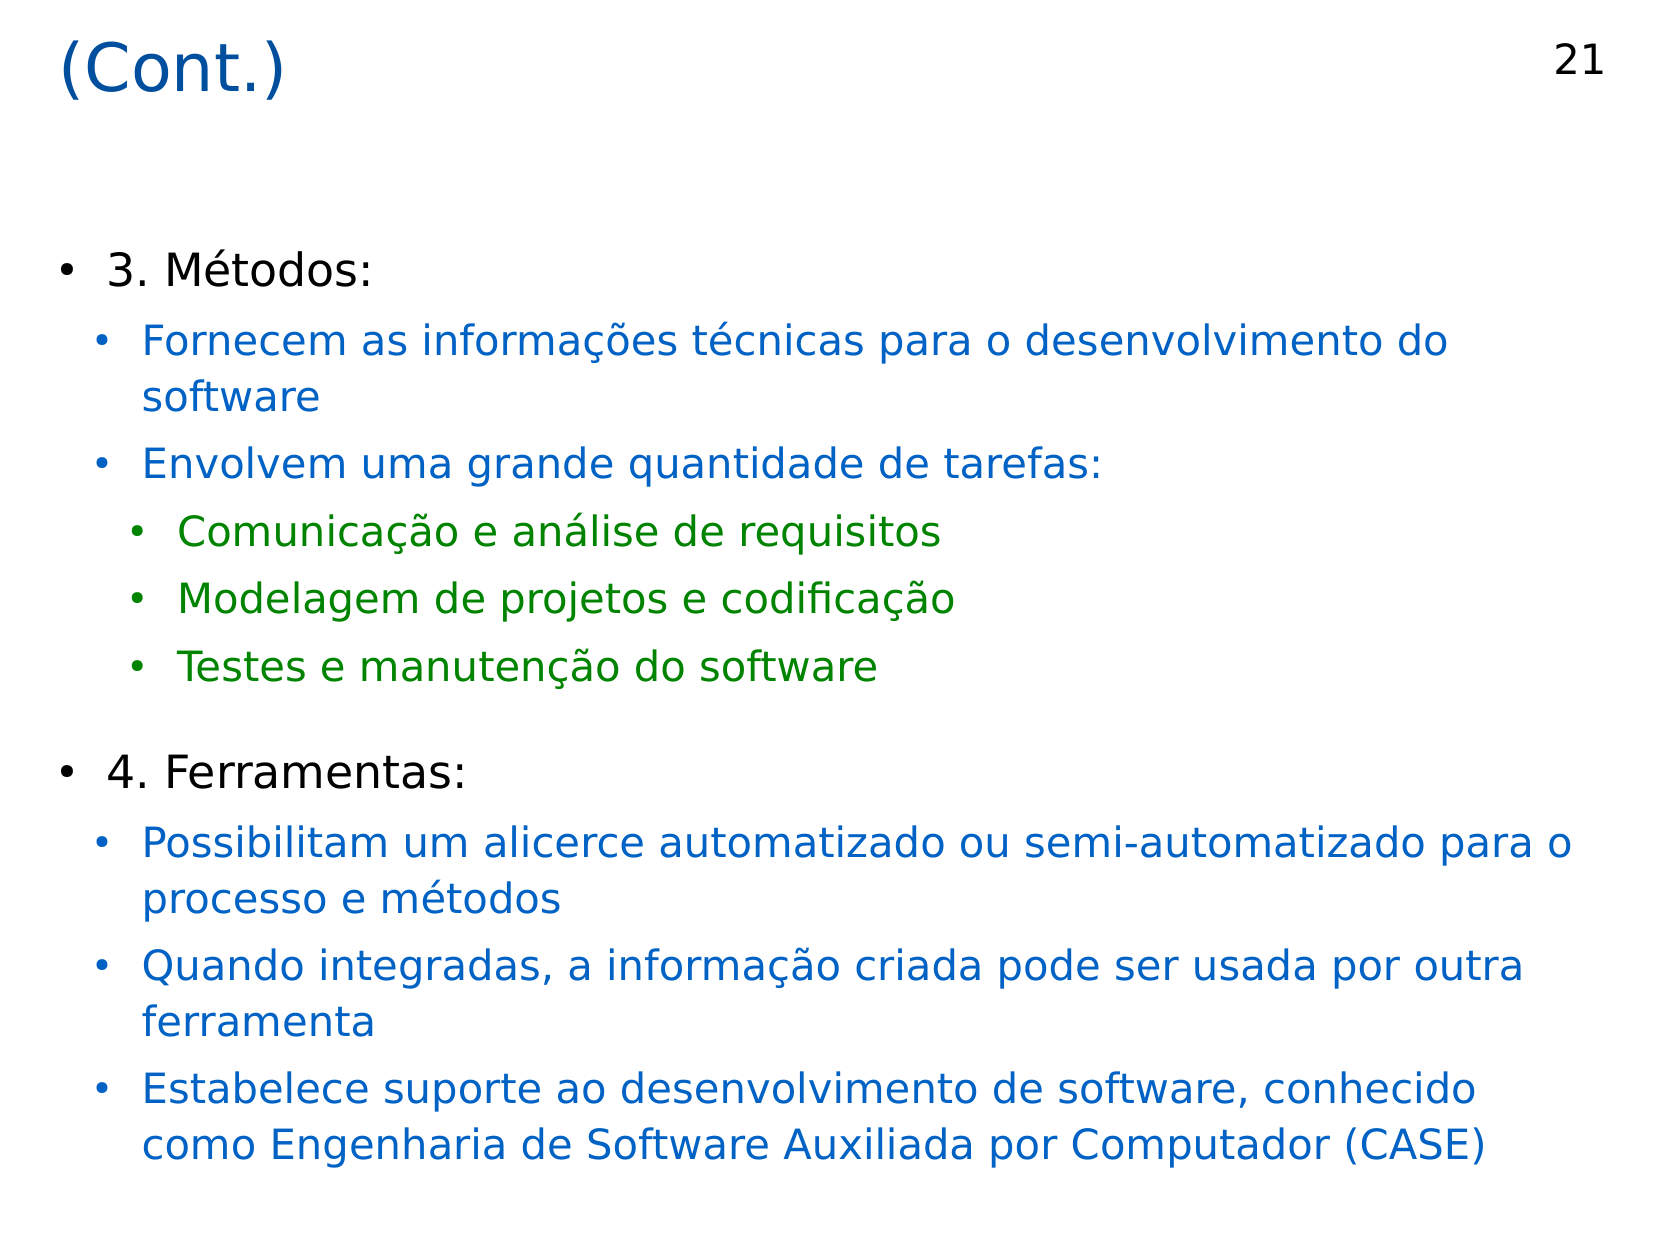

# (Cont.)
21
3. Métodos:
Fornecem as informações técnicas para o desenvolvimento do software
Envolvem uma grande quantidade de tarefas:
Comunicação e análise de requisitos
Modelagem de projetos e codificação
Testes e manutenção do software
4. Ferramentas:
Possibilitam um alicerce automatizado ou semi-automatizado para o processo e métodos
Quando integradas, a informação criada pode ser usada por outra ferramenta
Estabelece suporte ao desenvolvimento de software, conhecido como Engenharia de Software Auxiliada por Computador (CASE)